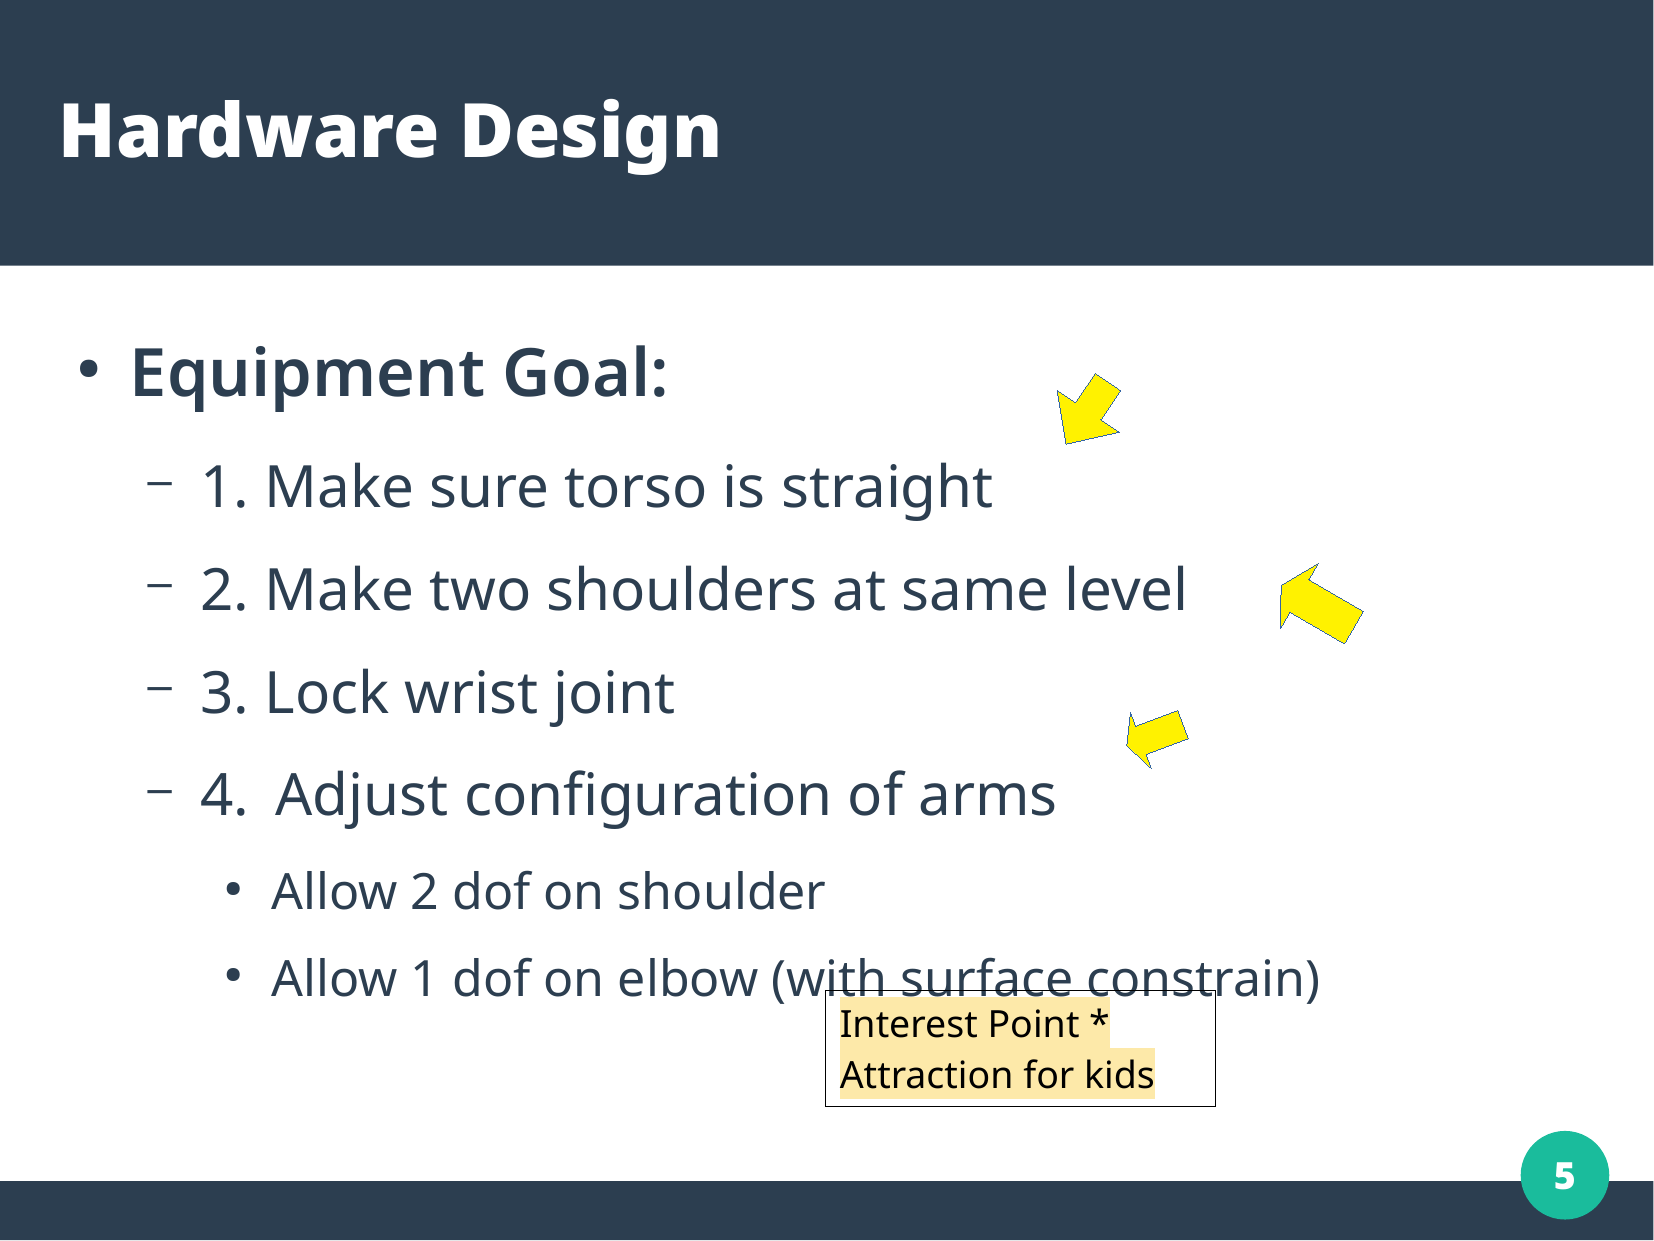

# Hardware Design
Equipment Goal:
1. Make sure torso is straight
2. Make two shoulders at same level
3. Lock wrist joint
4.	Adjust configuration of arms
Allow 2 dof on shoulder
Allow 1 dof on elbow (with surface constrain)
Interest Point * Attraction for kids
5